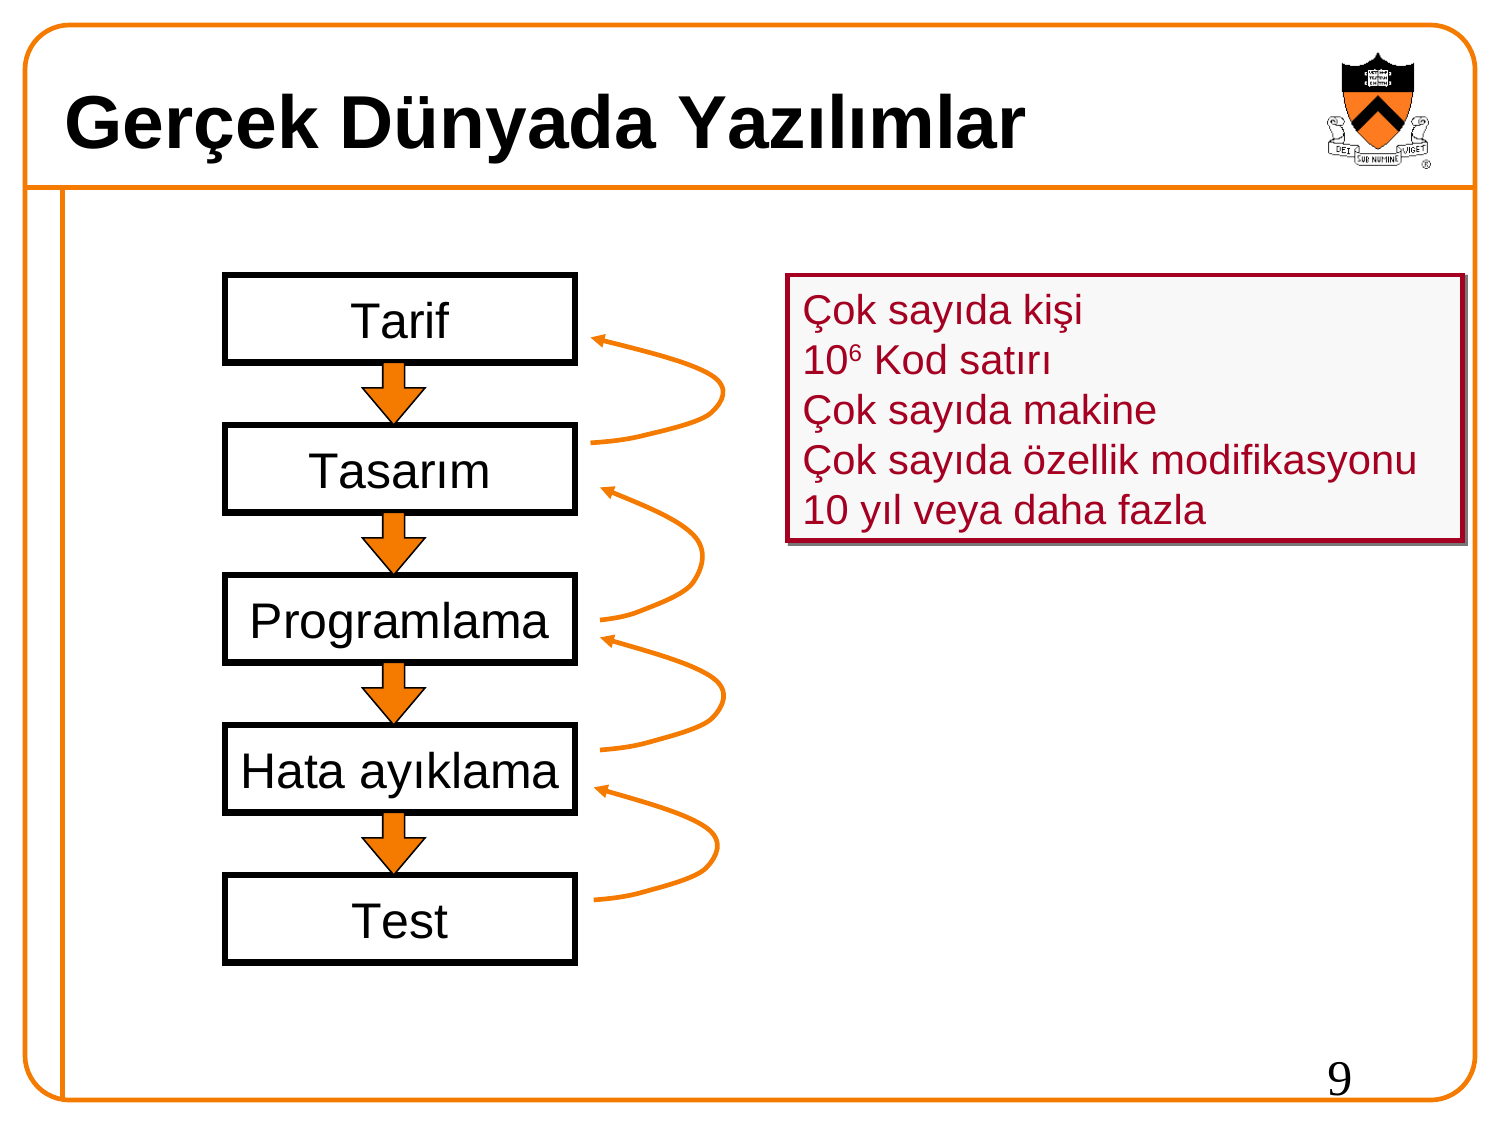

# Gerçek Dünyada Yazılımlar
Tarif
Çok sayıda kişi
106 Kod satırı
Çok sayıda makine
Çok sayıda özellik modifikasyonu
10 yıl veya daha fazla
Tasarım
Programlama
Hata ayıklama
Test
9